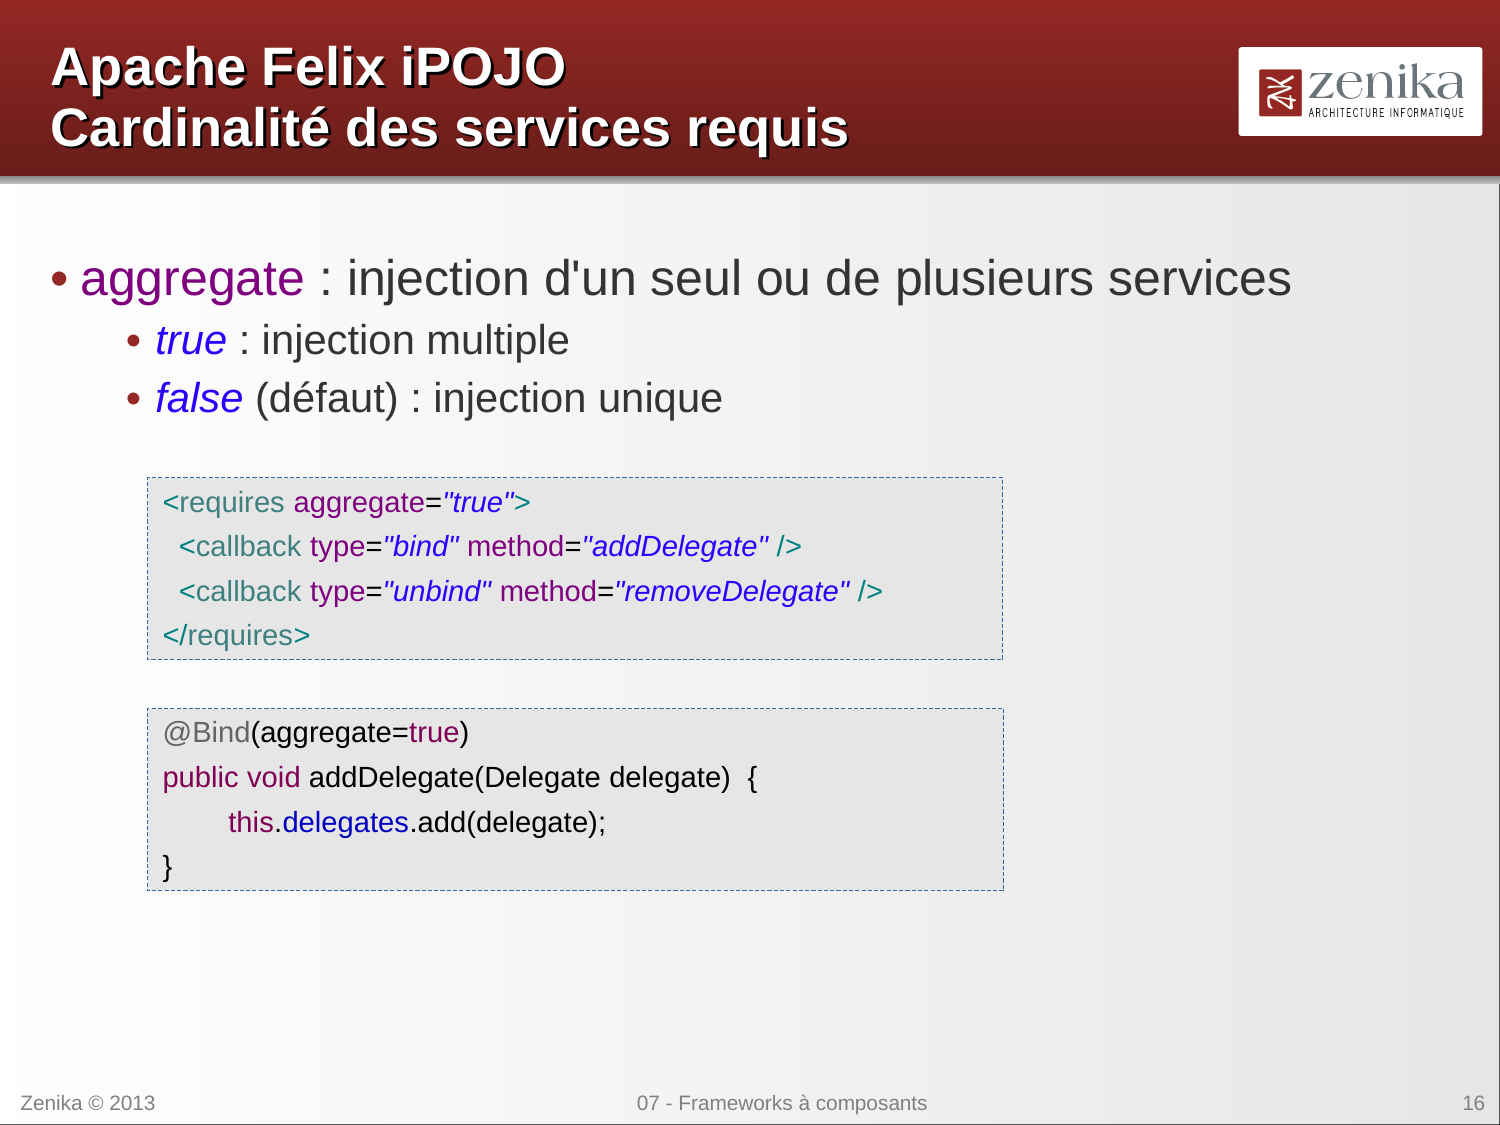

# Apache Felix iPOJO Cardinalité des services requis
aggregate : injection d'un seul ou de plusieurs services
true : injection multiple
false (défaut) : injection unique
<requires aggregate="true">
 <callback type="bind" method="addDelegate" />
 <callback type="unbind" method="removeDelegate" />
</requires>
@Bind(aggregate=true)
public void addDelegate(Delegate delegate) {
 this.delegates.add(delegate);
}